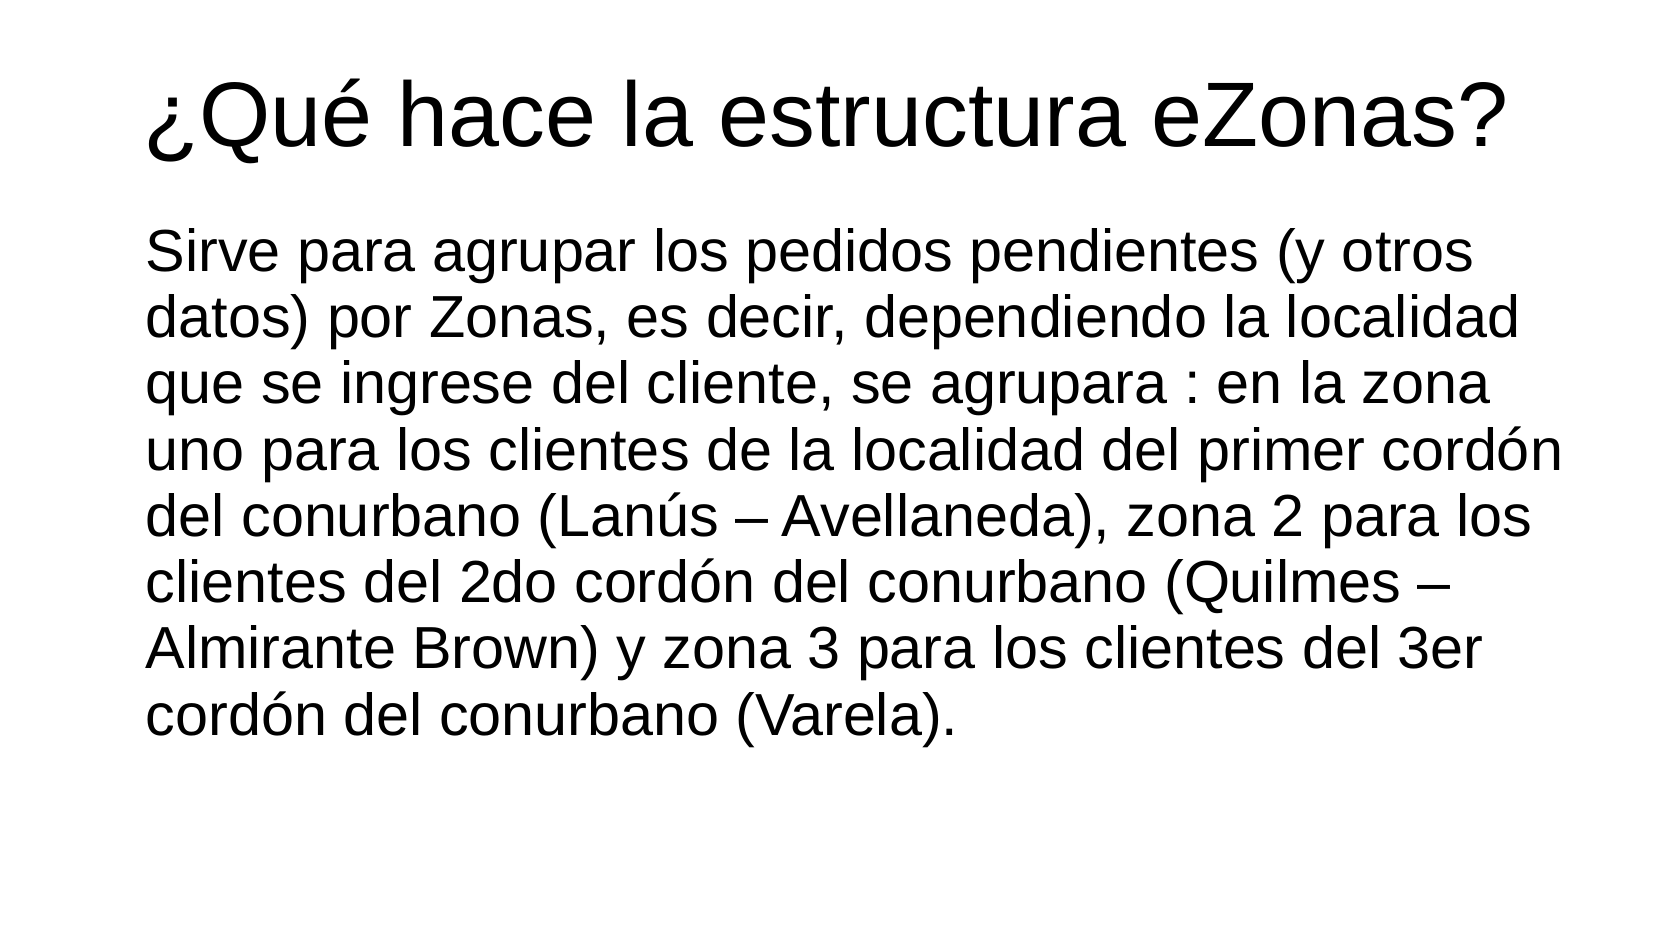

# ¿Qué hace la estructura eZonas?
Sirve para agrupar los pedidos pendientes (y otros datos) por Zonas, es decir, dependiendo la localidad que se ingrese del cliente, se agrupara : en la zona uno para los clientes de la localidad del primer cordón del conurbano (Lanús – Avellaneda), zona 2 para los clientes del 2do cordón del conurbano (Quilmes – Almirante Brown) y zona 3 para los clientes del 3er cordón del conurbano (Varela).